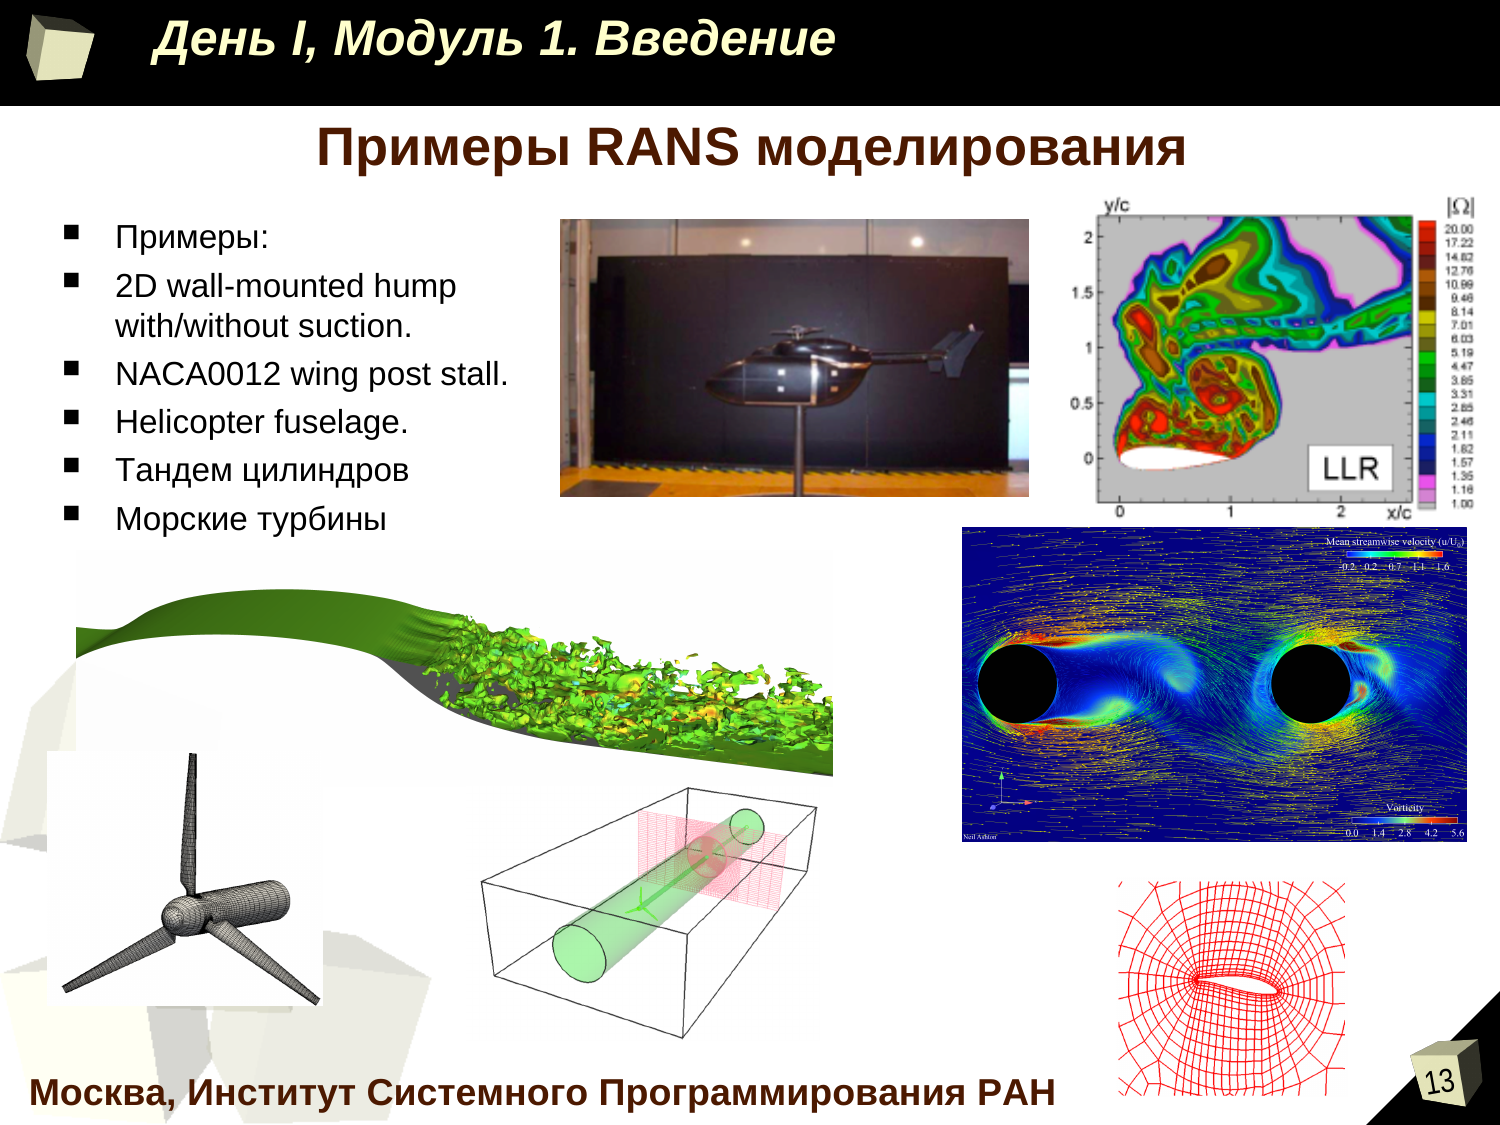

Примеры RANS моделирования
# Примеры:
2D wall-mounted hump with/without suction.
NACA0012 wing post stall.
Helicopter fuselage.
Тандем цилиндров
Морские турбины